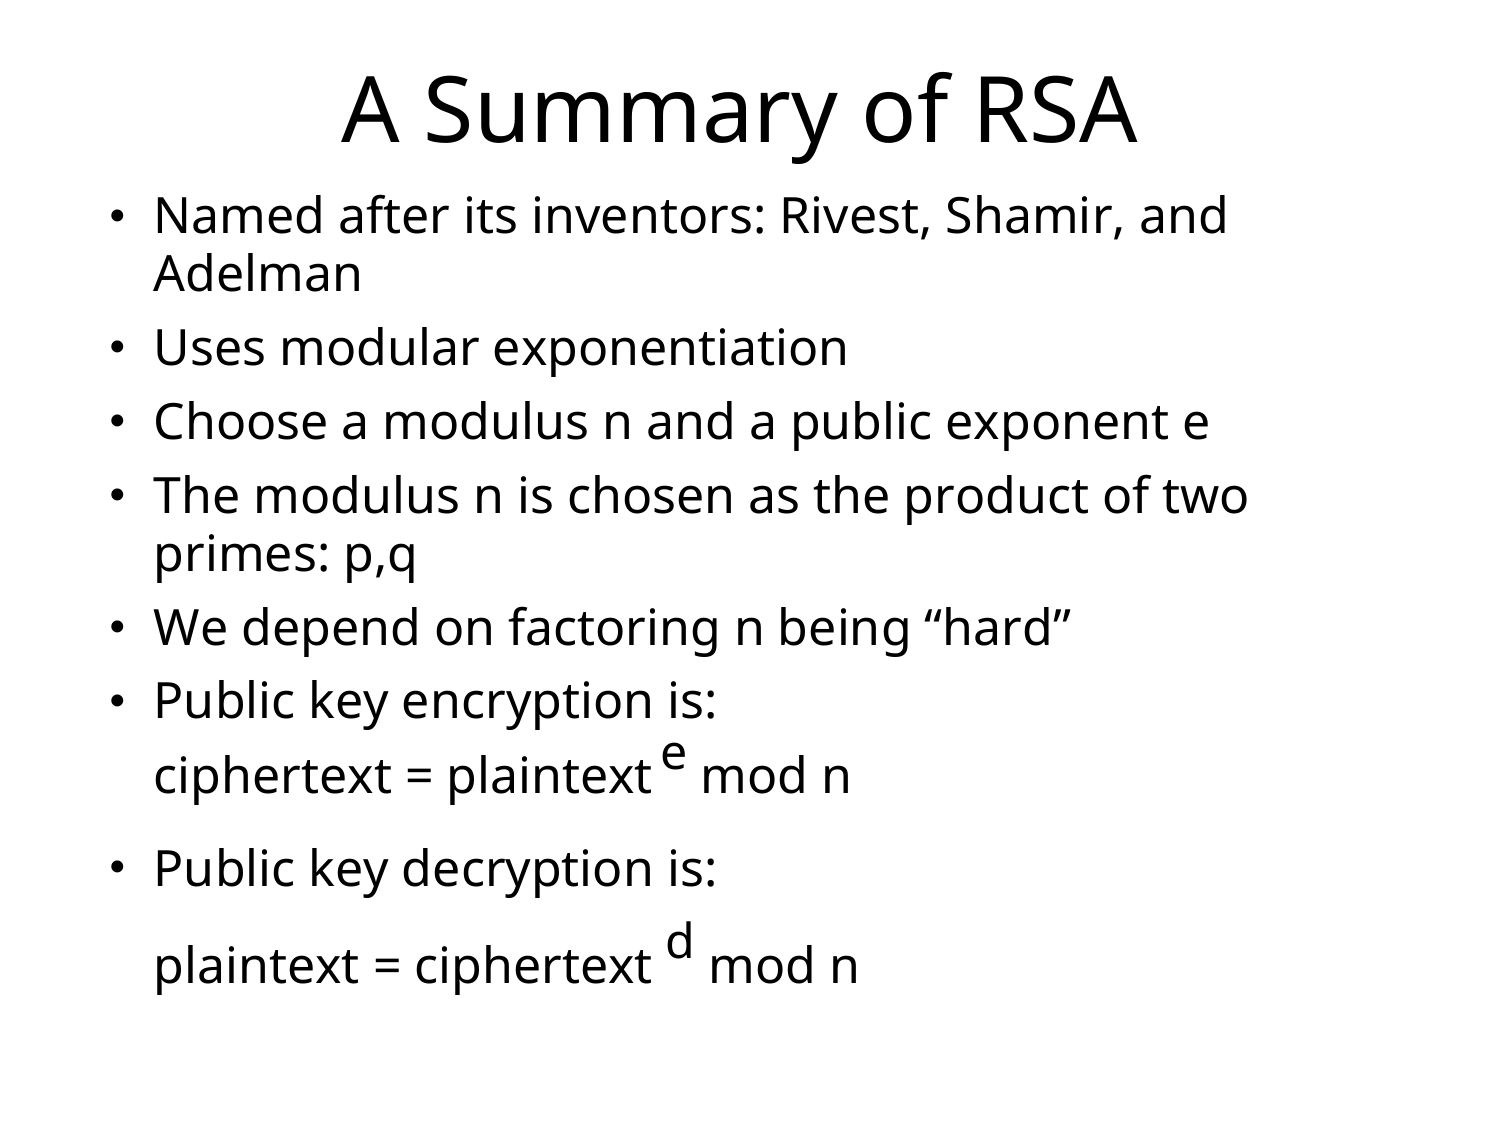

# A Summary of RSA
Named after its inventors: Rivest, Shamir, and Adelman
Uses modular exponentiation
Choose a modulus n and a public exponent e
The modulus n is chosen as the product of two primes: p,q
We depend on factoring n being “hard”
Public key encryption is:
ciphertext = plaintext e mod n
Public key decryption is:
plaintext = ciphertext d mod n